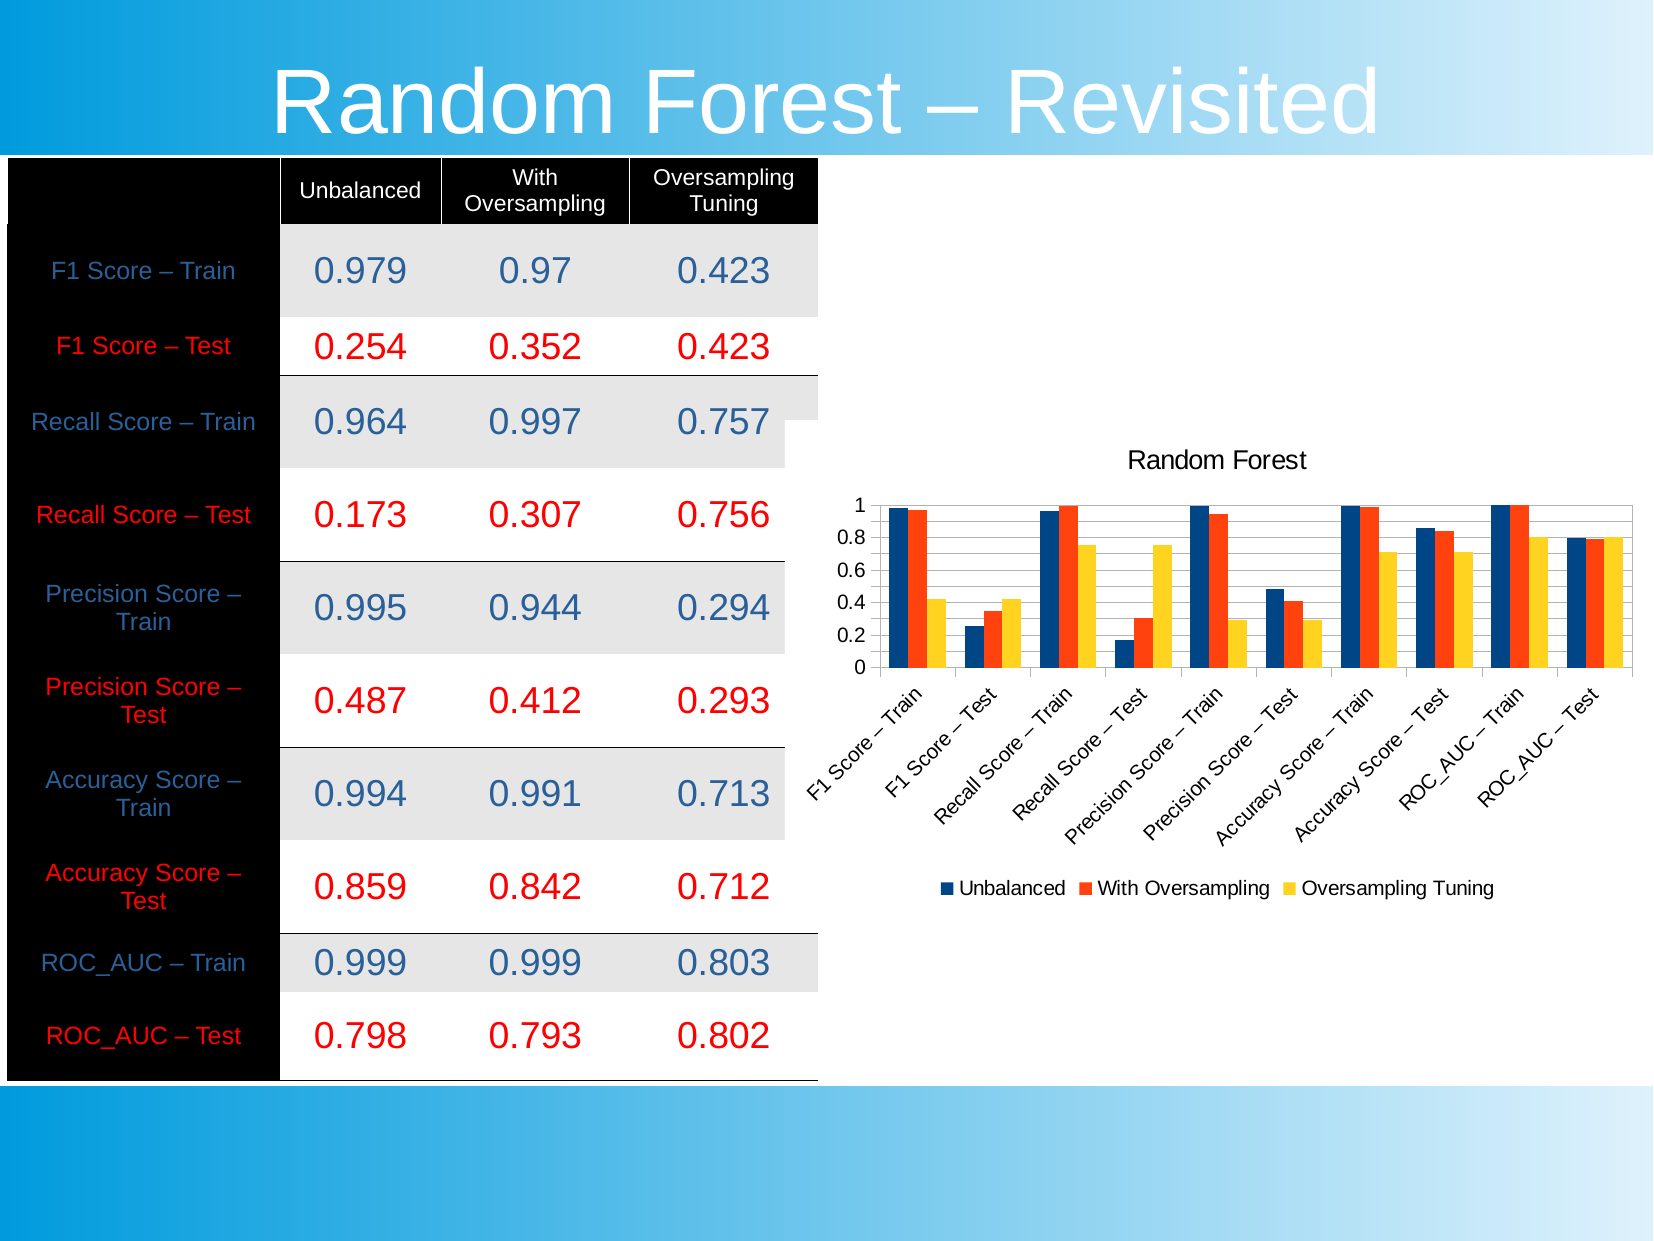

# Random Forest – Revisited
| | Unbalanced | With Oversampling | Oversampling Tuning |
| --- | --- | --- | --- |
| F1 Score – Train | 0.979 | 0.97 | 0.423 |
| F1 Score – Test | 0.254 | 0.352 | 0.423 |
| Recall Score – Train | 0.964 | 0.997 | 0.757 |
| Recall Score – Test | 0.173 | 0.307 | 0.756 |
| Precision Score – Train | 0.995 | 0.944 | 0.294 |
| Precision Score – Test | 0.487 | 0.412 | 0.293 |
| Accuracy Score – Train | 0.994 | 0.991 | 0.713 |
| Accuracy Score – Test | 0.859 | 0.842 | 0.712 |
| ROC\_AUC – Train | 0.999 | 0.999 | 0.803 |
| ROC\_AUC – Test | 0.798 | 0.793 | 0.802 |
### Chart: Random Forest
| Category | Unbalanced | With Oversampling | Oversampling Tuning |
|---|---|---|---|
| F1 Score – Train | 0.979 | 0.97 | 0.423 |
| F1 Score – Test | 0.254 | 0.352 | 0.423 |
| Recall Score – Train | 0.964 | 0.997 | 0.757 |
| Recall Score – Test | 0.173 | 0.307 | 0.756 |
| Precision Score – Train | 0.995 | 0.944 | 0.294 |
| Precision Score – Test | 0.487 | 0.412 | 0.293 |
| Accuracy Score – Train | 0.994 | 0.991 | 0.713 |
| Accuracy Score – Test | 0.859 | 0.842 | 0.712 |
| ROC_AUC – Train | 0.999 | 0.999 | 0.803 |
| ROC_AUC – Test | 0.798 | 0.793 | 0.802 |